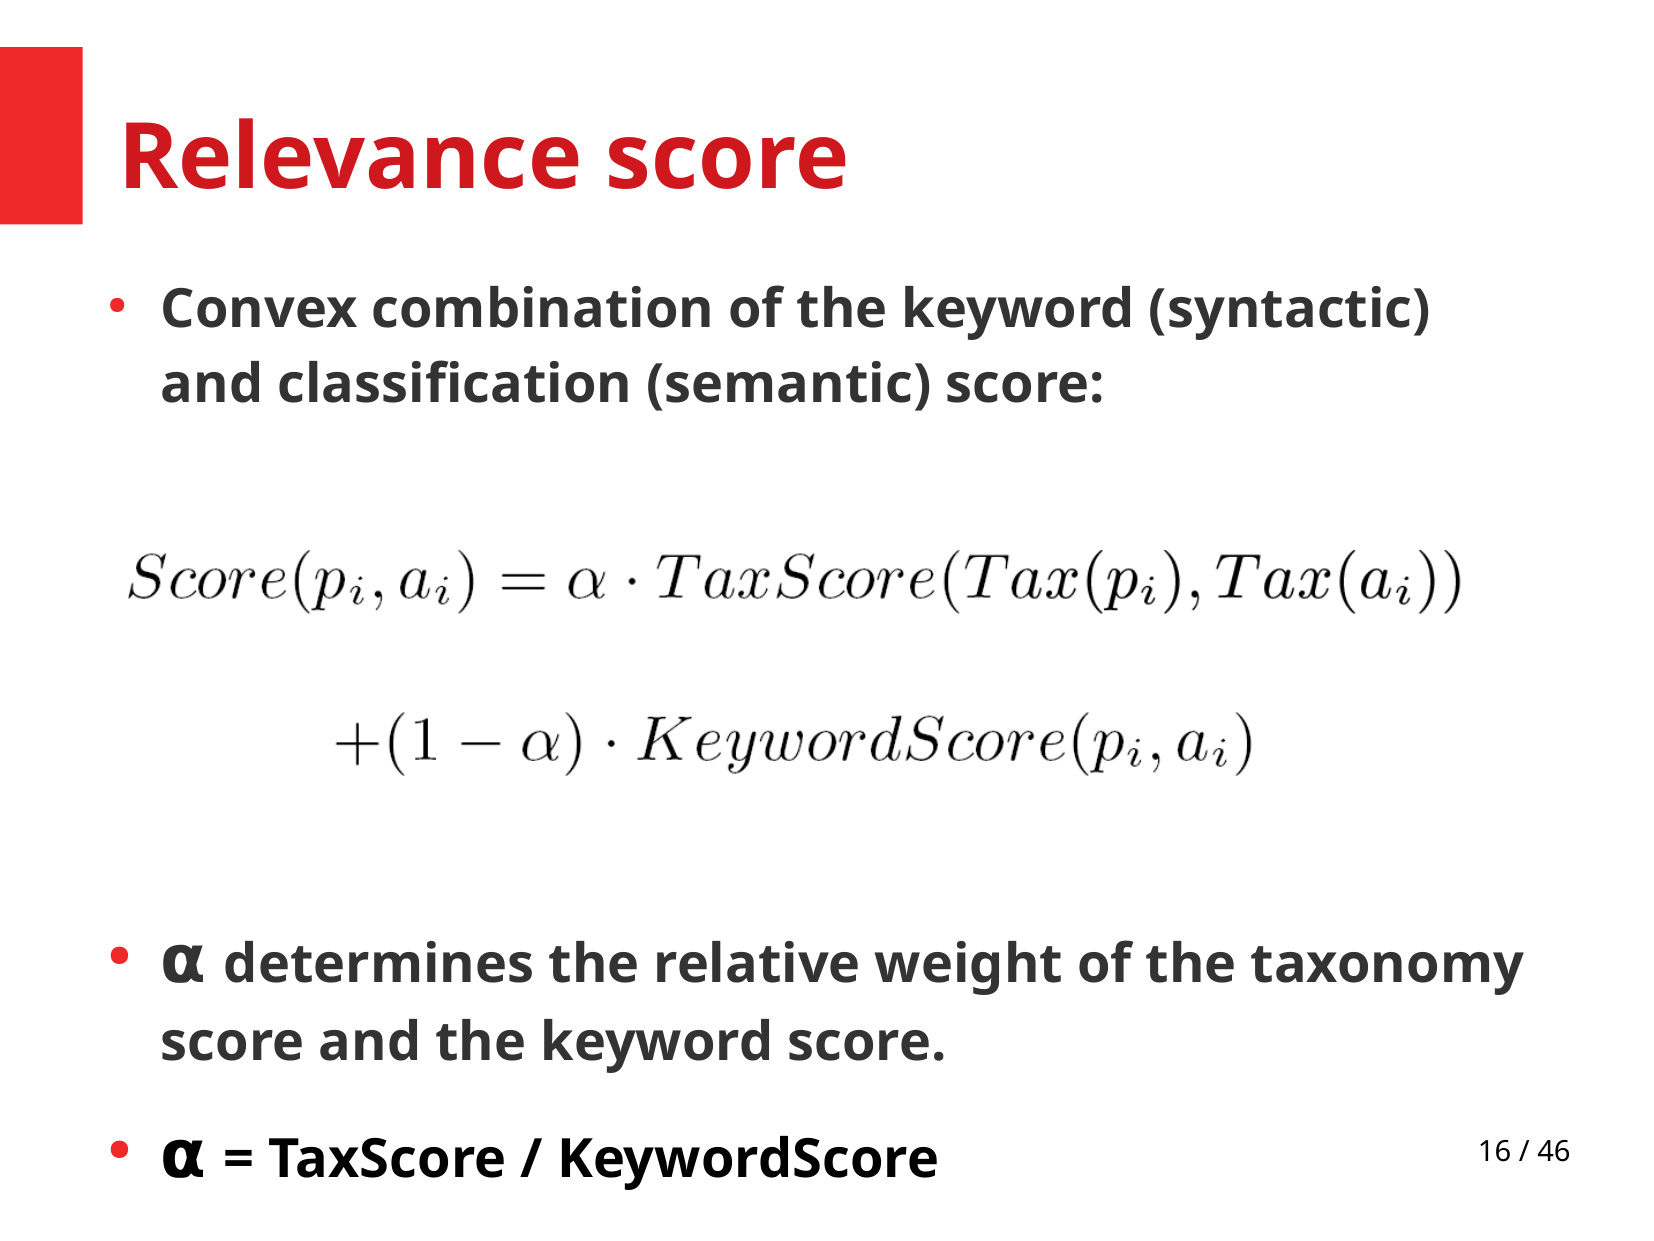

# Relevance score
Convex combination of the keyword (syntactic) and classification (semantic) score:
𝝰 determines the relative weight of the taxonomy score and the keyword score.
𝝰 = TaxScore / KeywordScore
16